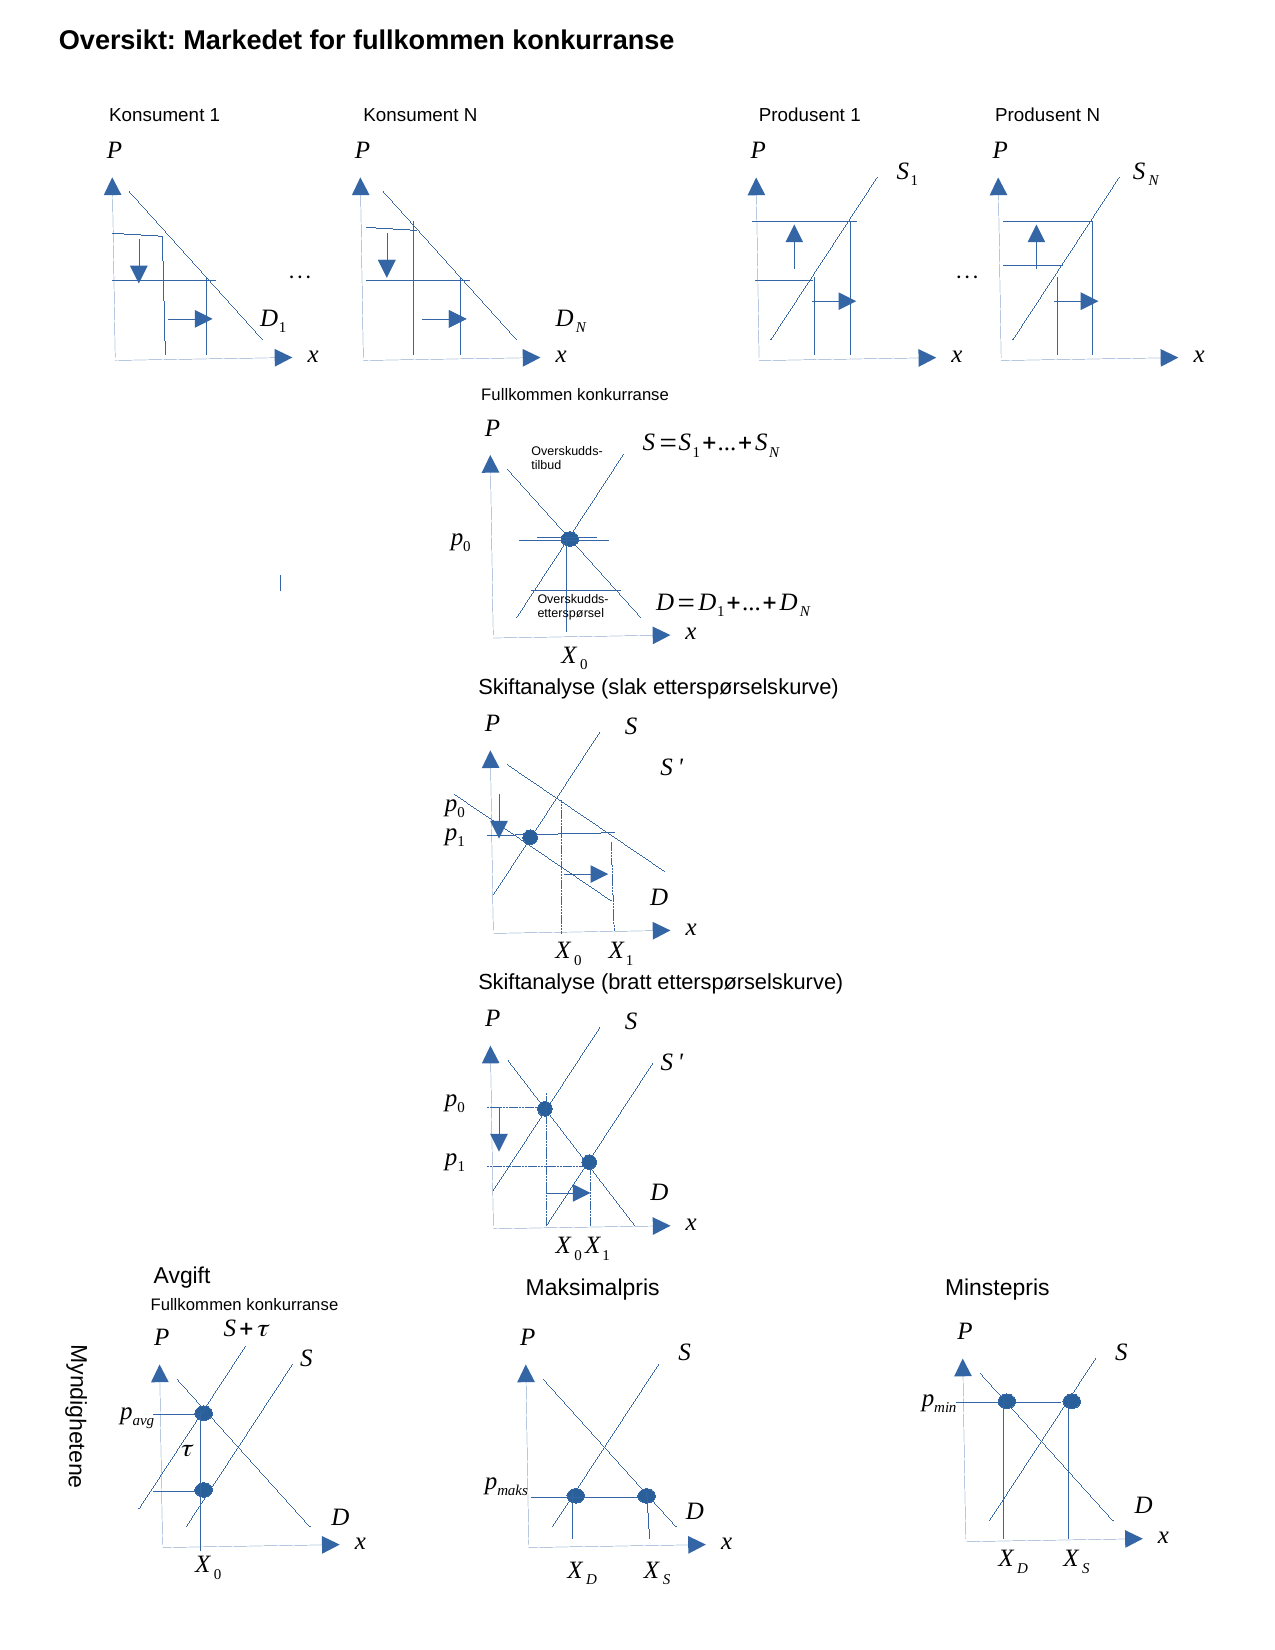

Oversikt: Markedet for fullkommen konkurranse
Konsument 1
Konsument N
Produsent 1
Produsent N
Fullkommen konkurranse
Overskudds-
tilbud
Overskudds-
etterspørsel
Skiftanalyse (slak etterspørselskurve)
Skiftanalyse (bratt etterspørselskurve)
Avgift
Maksimalpris
Minstepris
Fullkommen konkurranse
Myndighetene